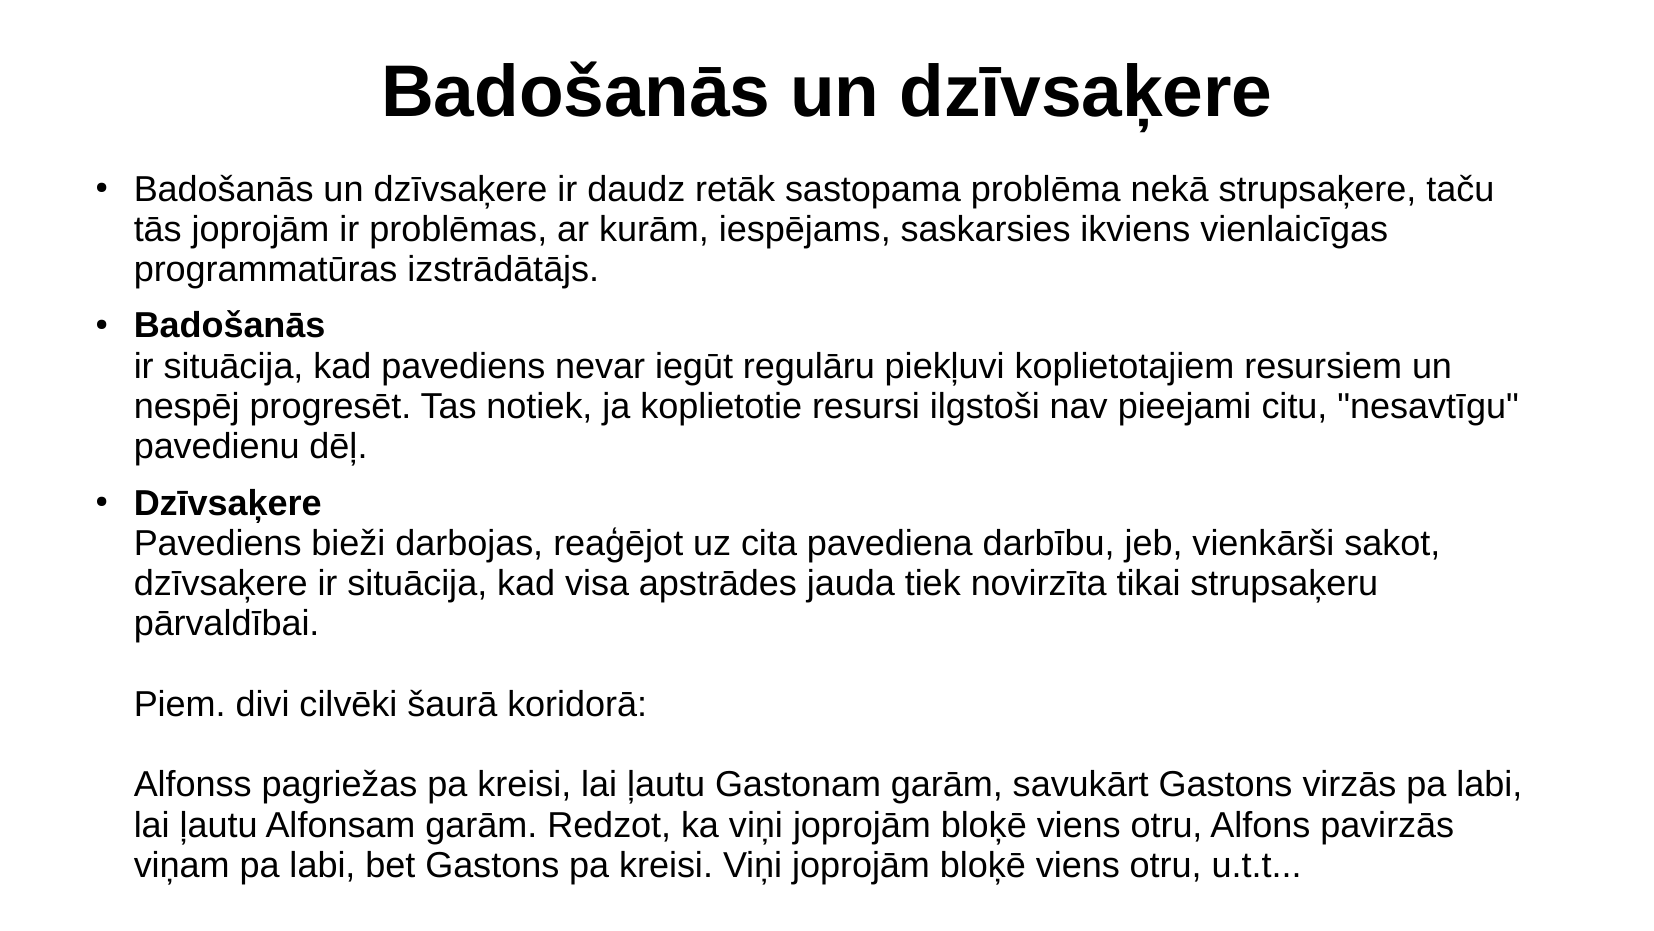

# Badošanās un dzīvsaķere
Badošanās un dzīvsaķere ir daudz retāk sastopama problēma nekā strupsaķere, taču tās joprojām ir problēmas, ar kurām, iespējams, saskarsies ikviens vienlaicīgas programmatūras izstrādātājs.
Badošanās
ir situācija, kad pavediens nevar iegūt regulāru piekļuvi koplietotajiem resursiem un nespēj progresēt. Tas notiek, ja koplietotie resursi ilgstoši nav pieejami citu, "nesavtīgu" pavedienu dēļ.
Dzīvsaķere
Pavediens bieži darbojas, reaģējot uz cita pavediena darbību, jeb, vienkārši sakot, dzīvsaķere ir situācija, kad visa apstrādes jauda tiek novirzīta tikai strupsaķeru pārvaldībai.
Piem. divi cilvēki šaurā koridorā:
Alfonss pagriežas pa kreisi, lai ļautu Gastonam garām, savukārt Gastons virzās pa labi, lai ļautu Alfonsam garām. Redzot, ka viņi joprojām bloķē viens otru, Alfons pavirzās viņam pa labi, bet Gastons pa kreisi. Viņi joprojām bloķē viens otru, u.t.t...